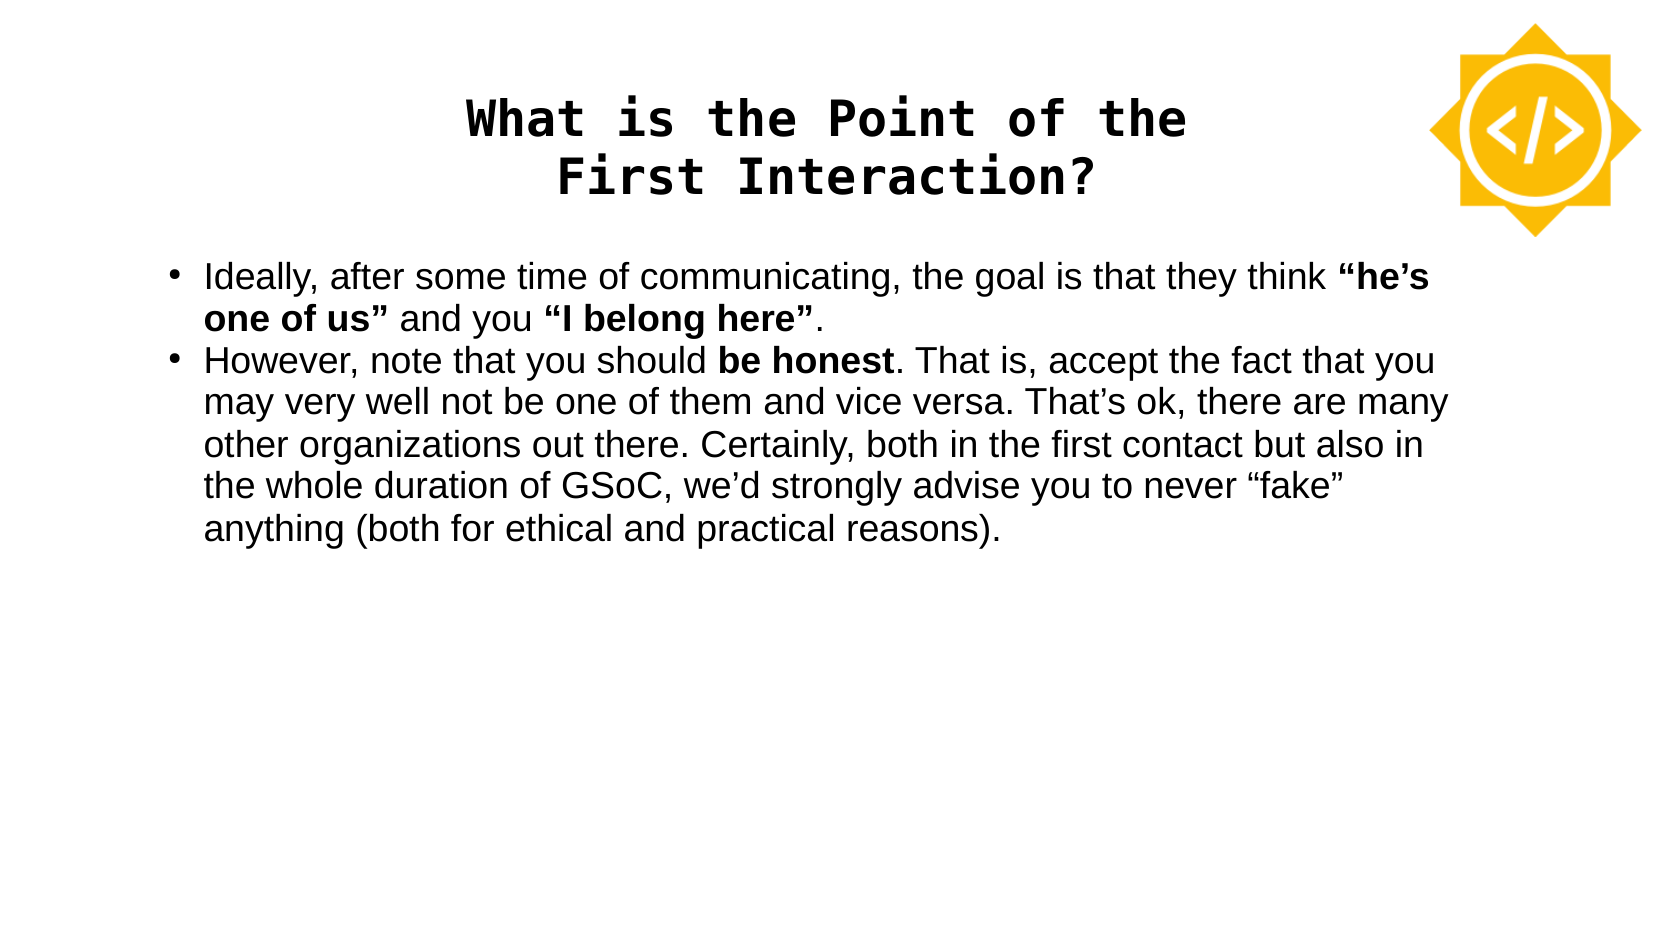

What is the Point of the
First Interaction?
Ideally, after some time of communicating, the goal is that they think “he’s one of us” and you “I belong here”.
However, note that you should be honest. That is, accept the fact that you may very well not be one of them and vice versa. That’s ok, there are many other organizations out there. Certainly, both in the first contact but also in the whole duration of GSoC, we’d strongly advise you to never “fake” anything (both for ethical and practical reasons).